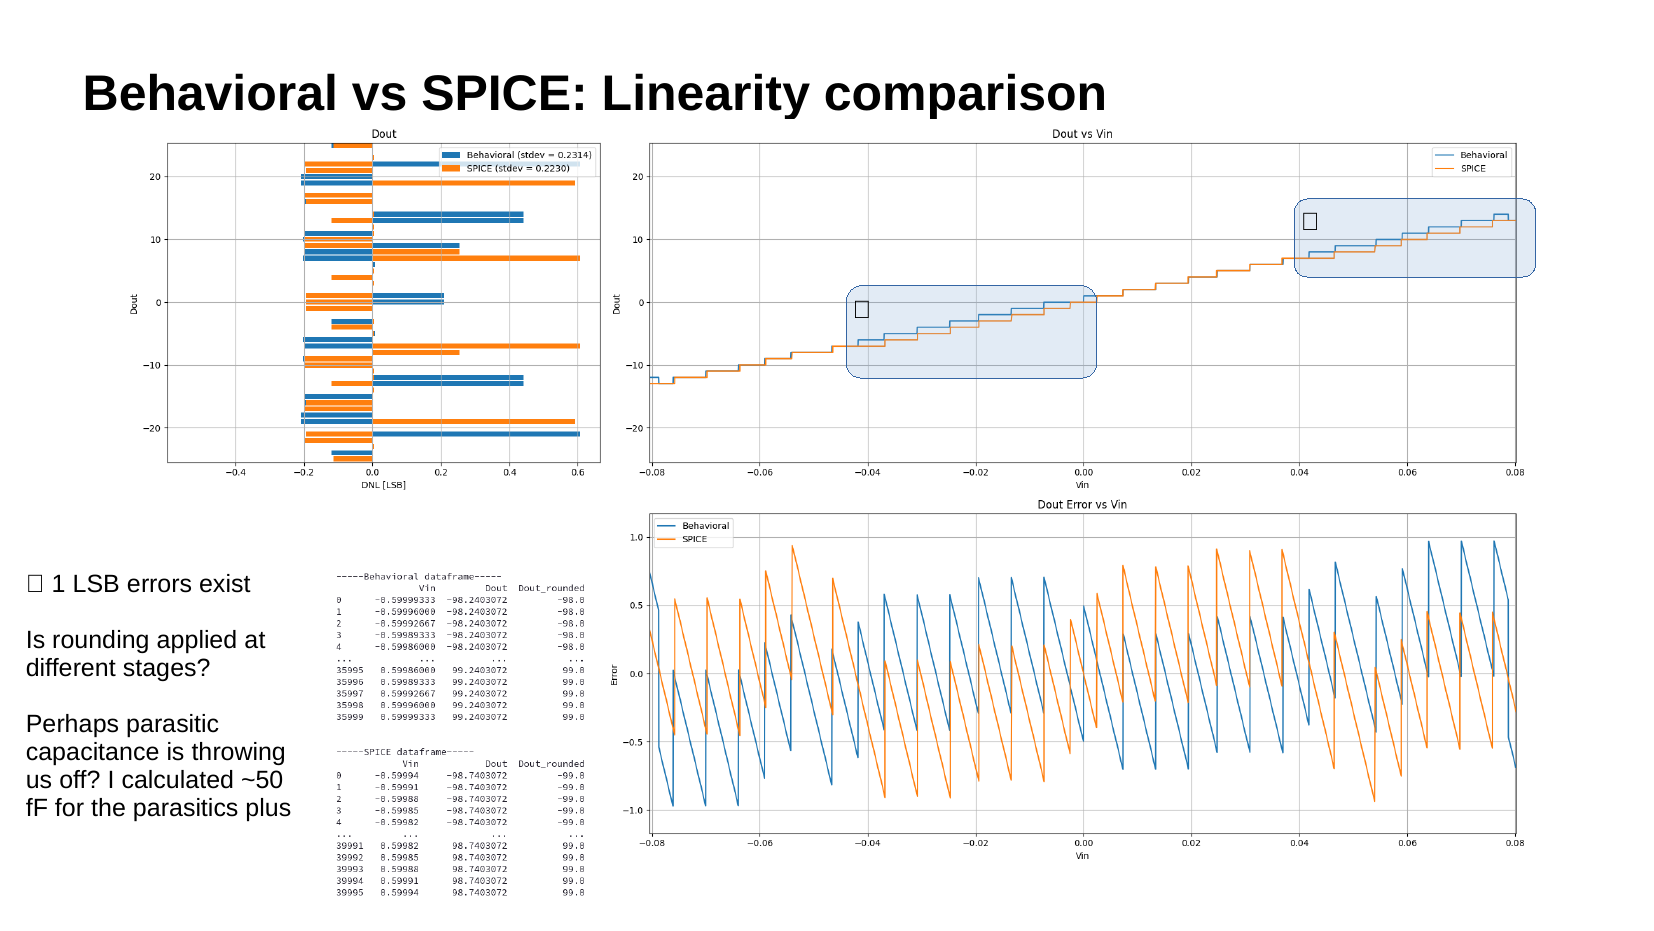

# Behavioral vs SPICE: Linearity comparison
❌
❌
❌ 1 LSB errors exist
Is rounding applied at different stages?
Perhaps parasitic capacitance is throwing us off? I calculated ~50 fF for the parasitics plus